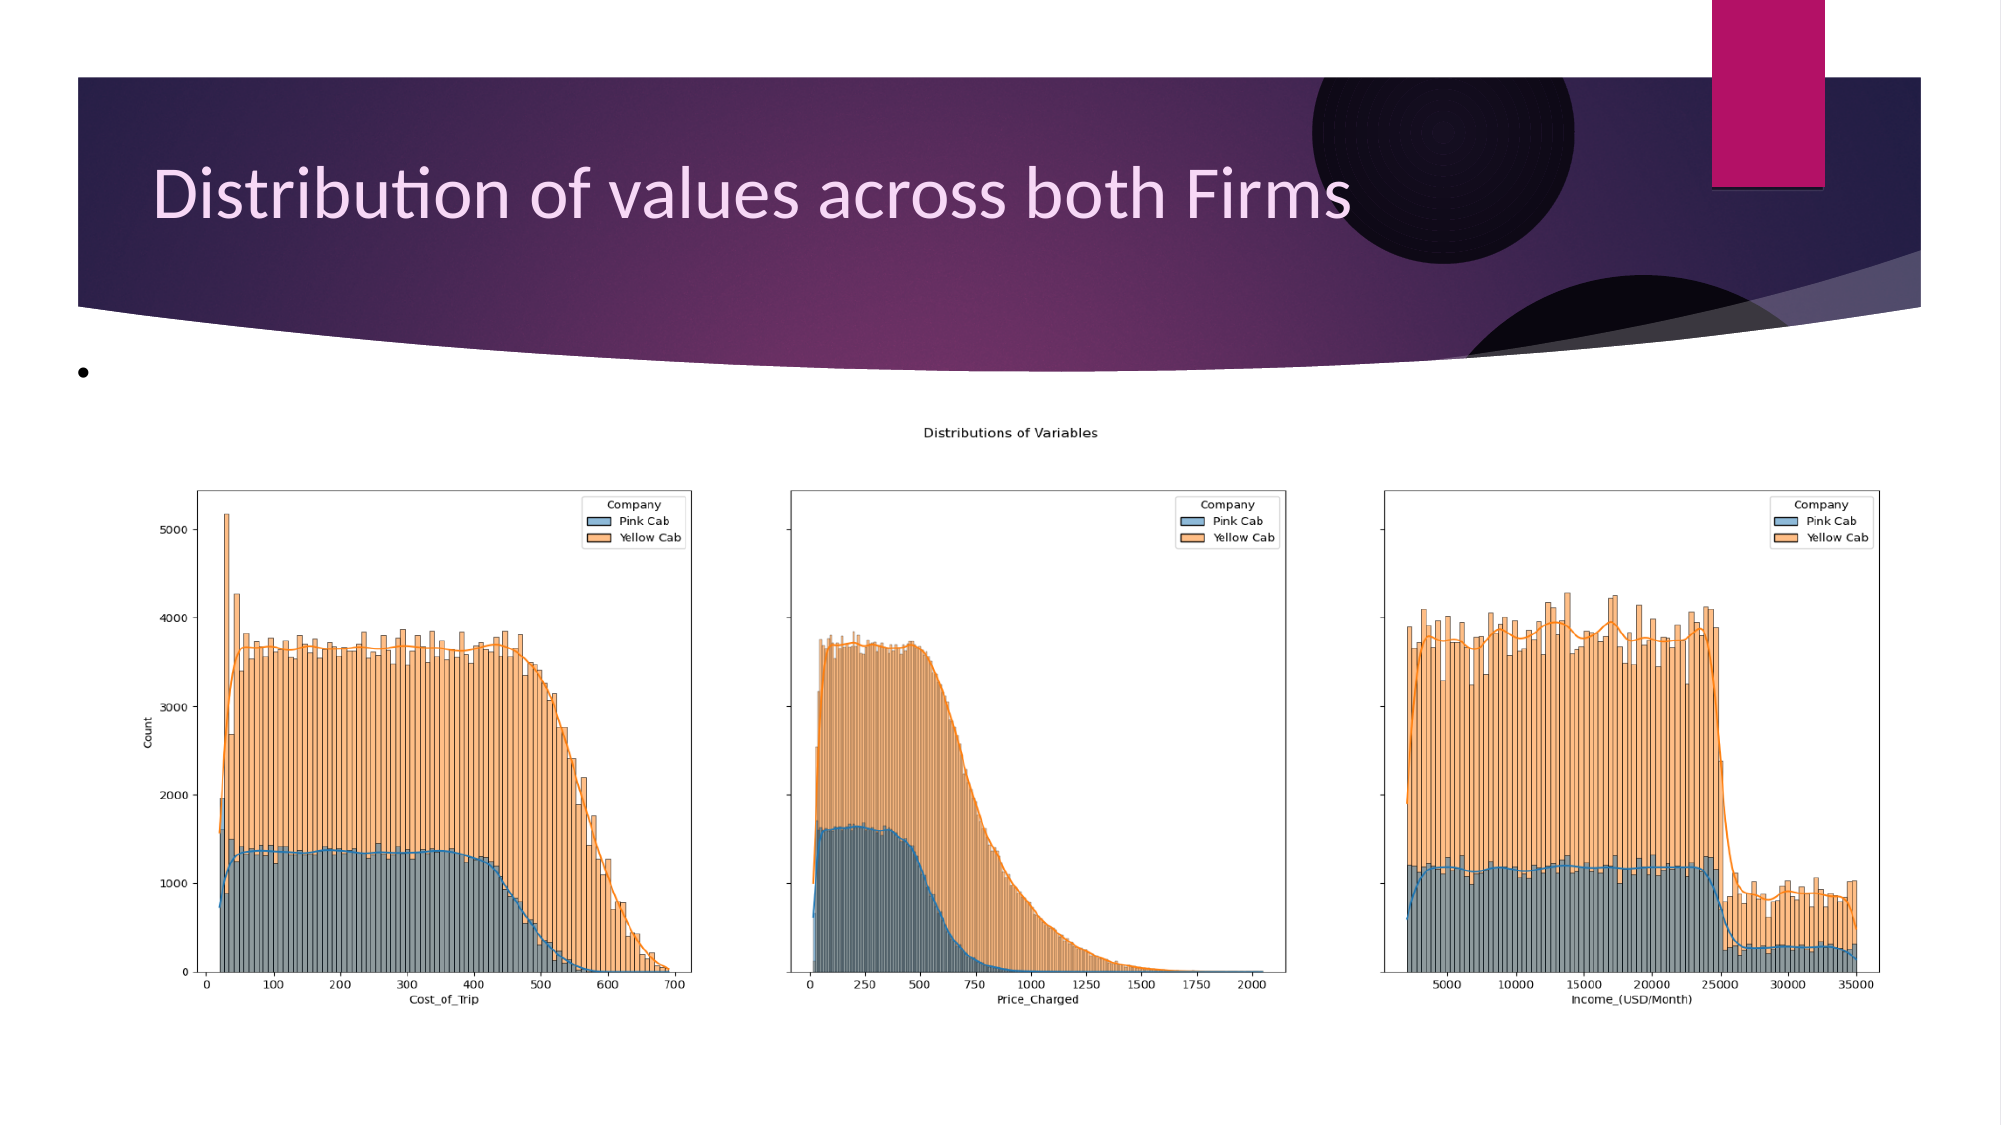

# Distribution of values across both Firms
We have a dataset with 24 features, which includes 9 derived features. The data spans from January 31, 2016, to December 31, 2018, with a total of 355,032 data points.
Here are some important assumptions:
Outliers exist in the "Price_Charged" feature, but we are not treating them as outliers due to the unavailability of trip duration details.
Profit for each ride is calculated while keeping other factors constant. We calculate profit using only the "Price_Charged" and "Cost_of_Trip" features.
The "Users" feature in the city dataset is considered to represent the number of cab users in the city. We assume that this includes users of other cab services as well, such as Yellow and Pink cabs.